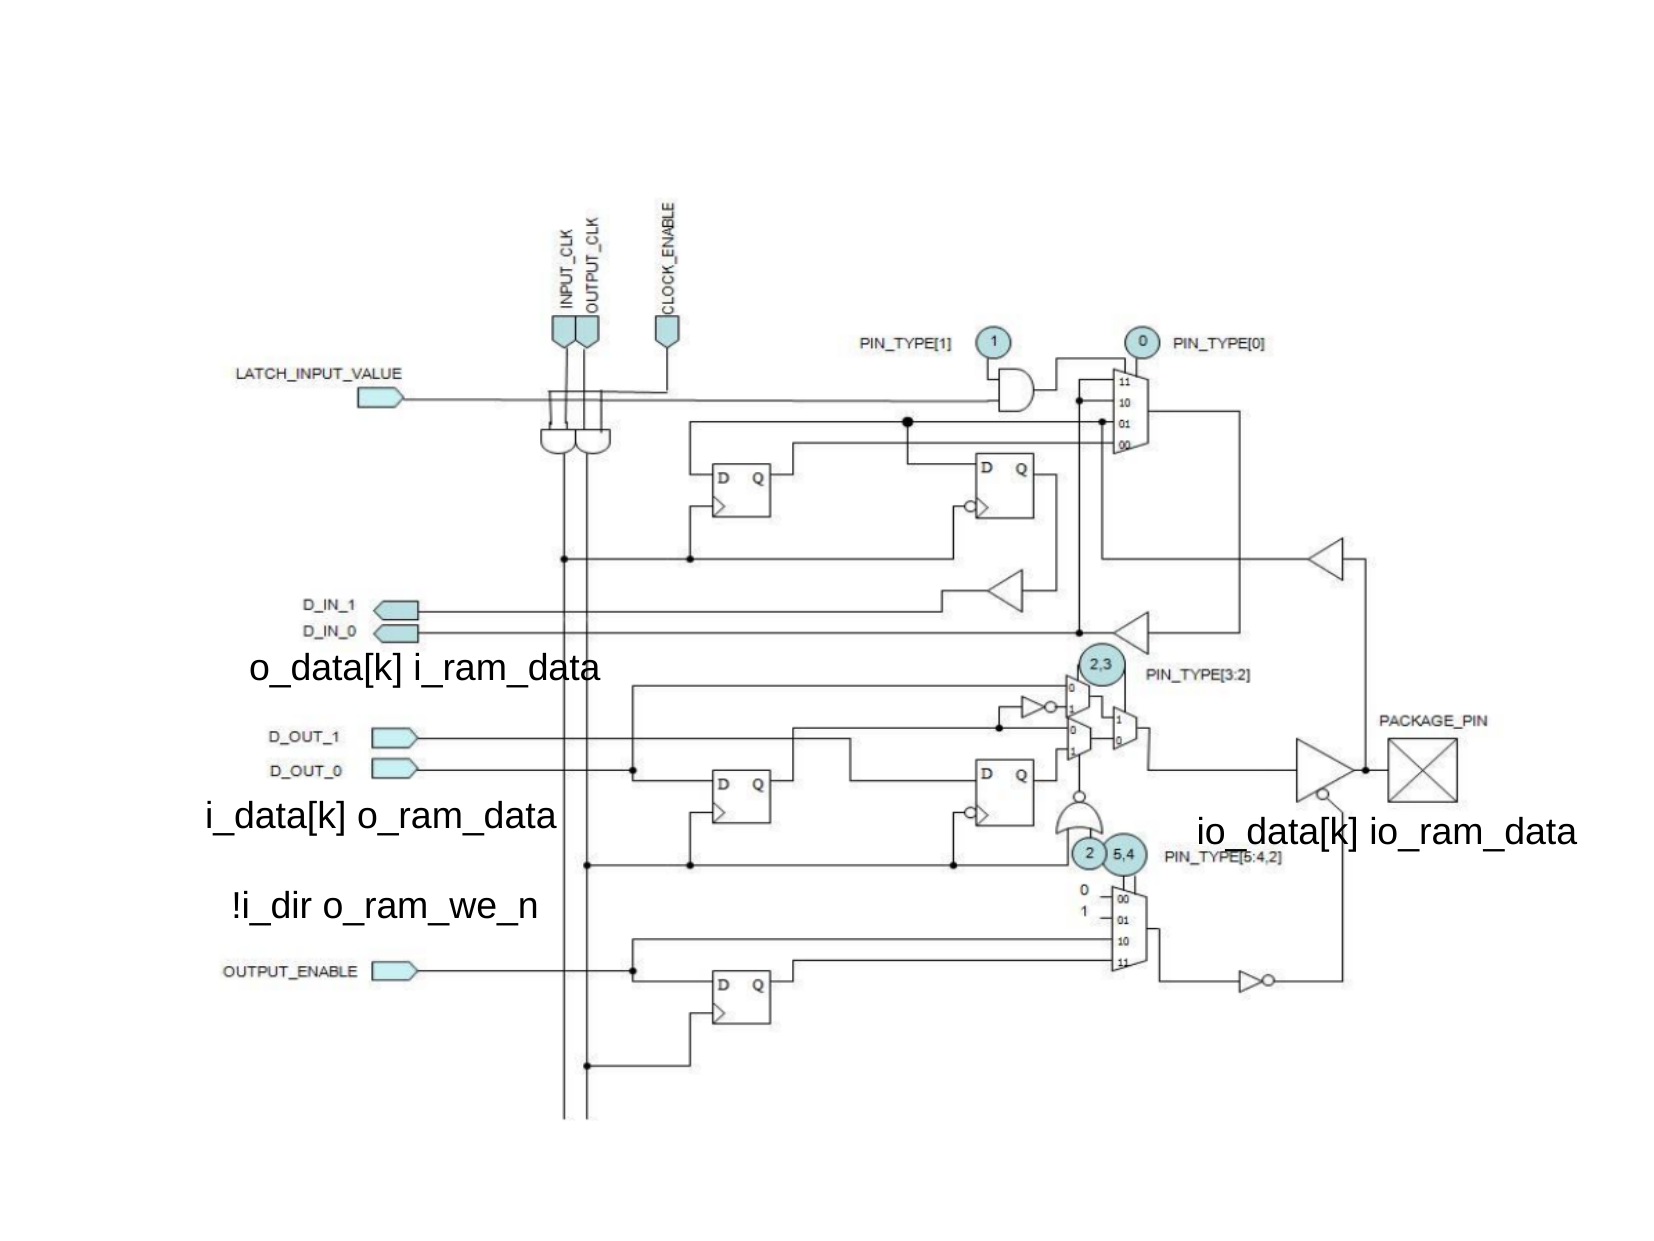

o_data[k] i_ram_data
 i_data[k] o_ram_data
io_data[k] io_ram_data
!i_dir o_ram_we_n